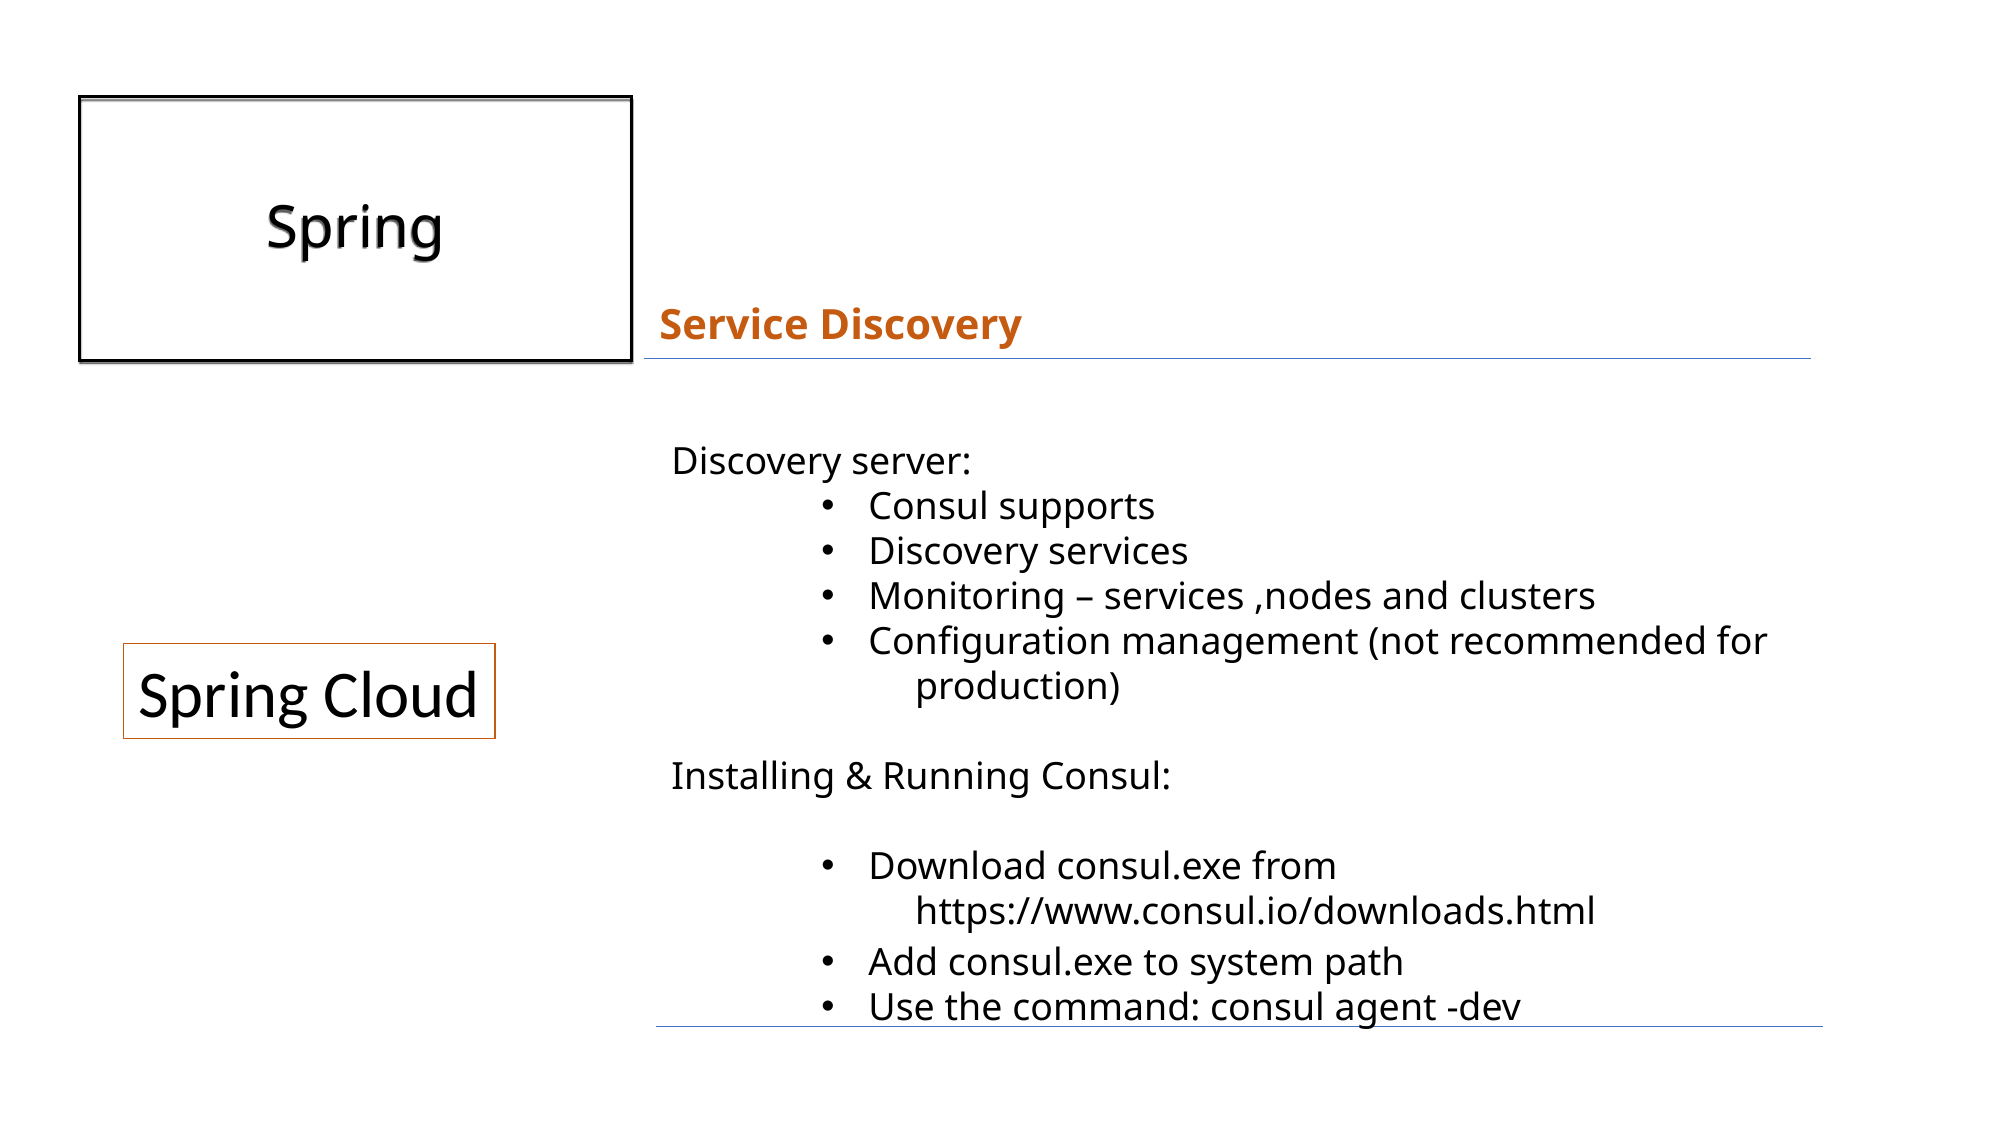

# Spring
Service Discovery
Discovery server:
Consul supports
Discovery services
Monitoring – services ,nodes and clusters
Configuration management (not recommended for production)
Installing & Running Consul:
Download consul.exe from https://www.consul.io/downloads.html
Add consul.exe to system path
Use the command: consul agent -dev
Spring Cloud